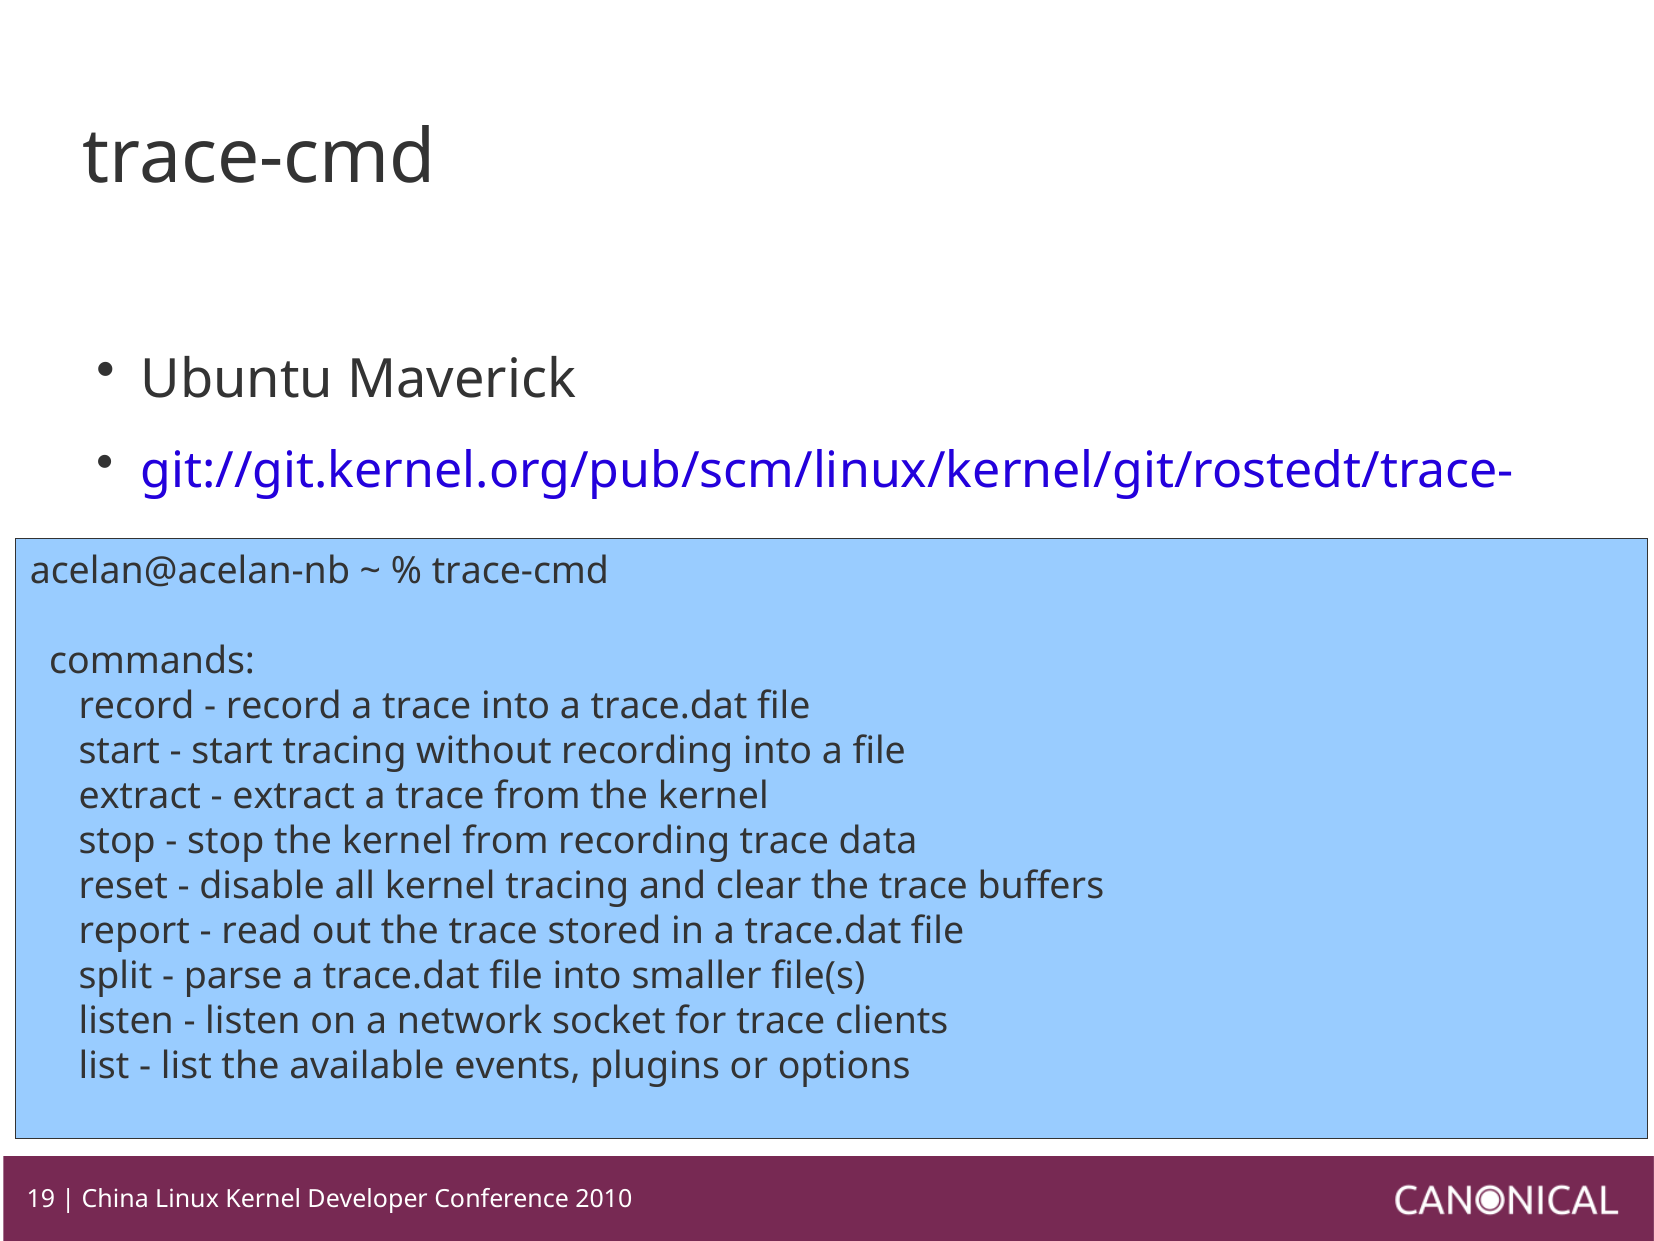

# trace-cmd
Ubuntu Maverick
git://git.kernel.org/pub/scm/linux/kernel/git/rostedt/trace-cmd.git
acelan@acelan-nb ~ % trace-cmd
 commands:
 record - record a trace into a trace.dat file
 start - start tracing without recording into a file
 extract - extract a trace from the kernel
 stop - stop the kernel from recording trace data
 reset - disable all kernel tracing and clear the trace buffers
 report - read out the trace stored in a trace.dat file
 split - parse a trace.dat file into smaller file(s)
 listen - listen on a network socket for trace clients
 list - list the available events, plugins or options